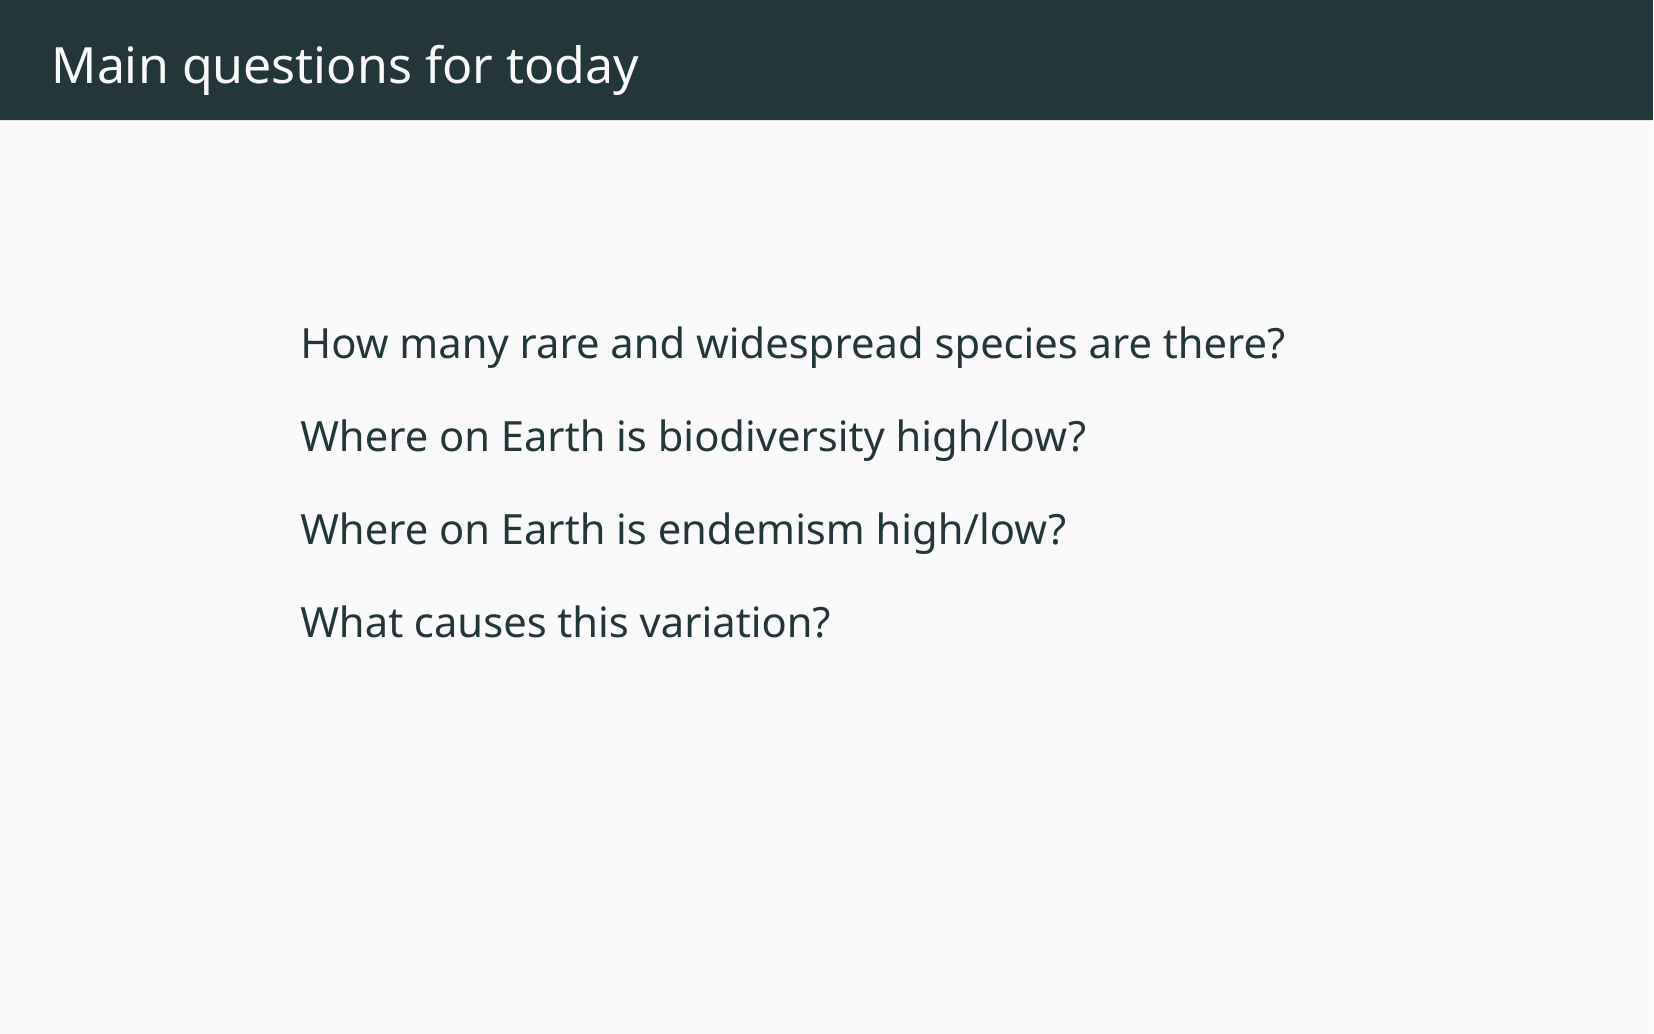

Main questions for today
How many rare and widespread species are there?
Where on Earth is biodiversity high/low?
Where on Earth is endemism high/low?
What causes this variation?